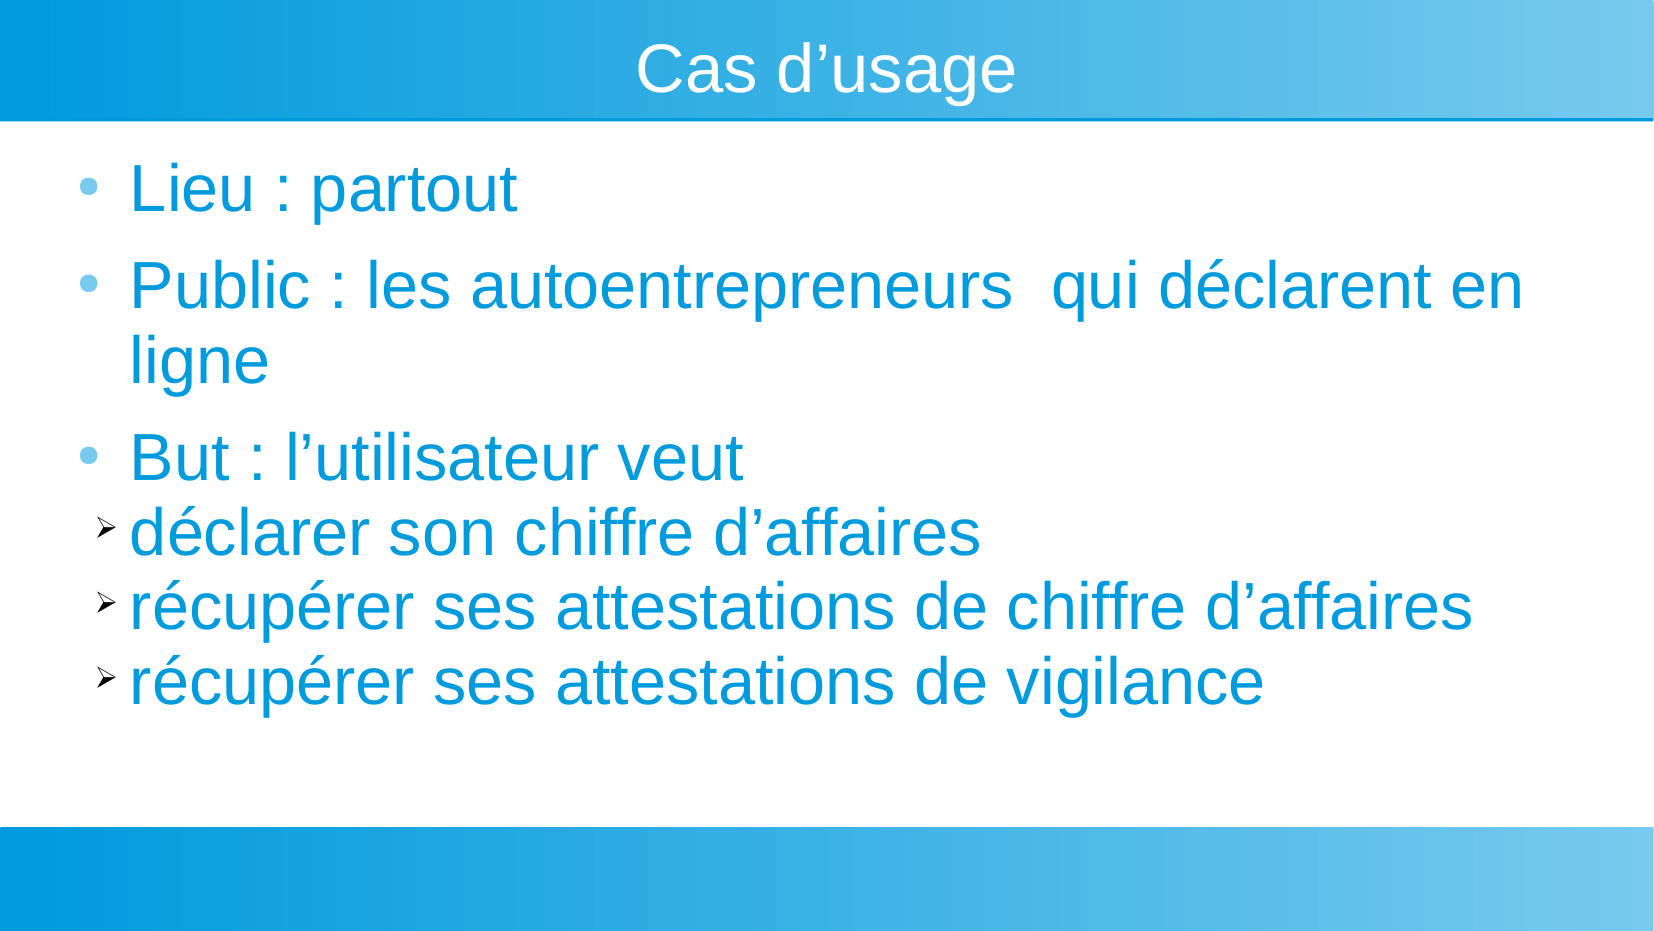

# Cas d’usage
Lieu : partout
Public : les autoentrepreneurs qui déclarent en ligne
But : l’utilisateur veut
déclarer son chiffre d’affaires
récupérer ses attestations de chiffre d’affaires
récupérer ses attestations de vigilance